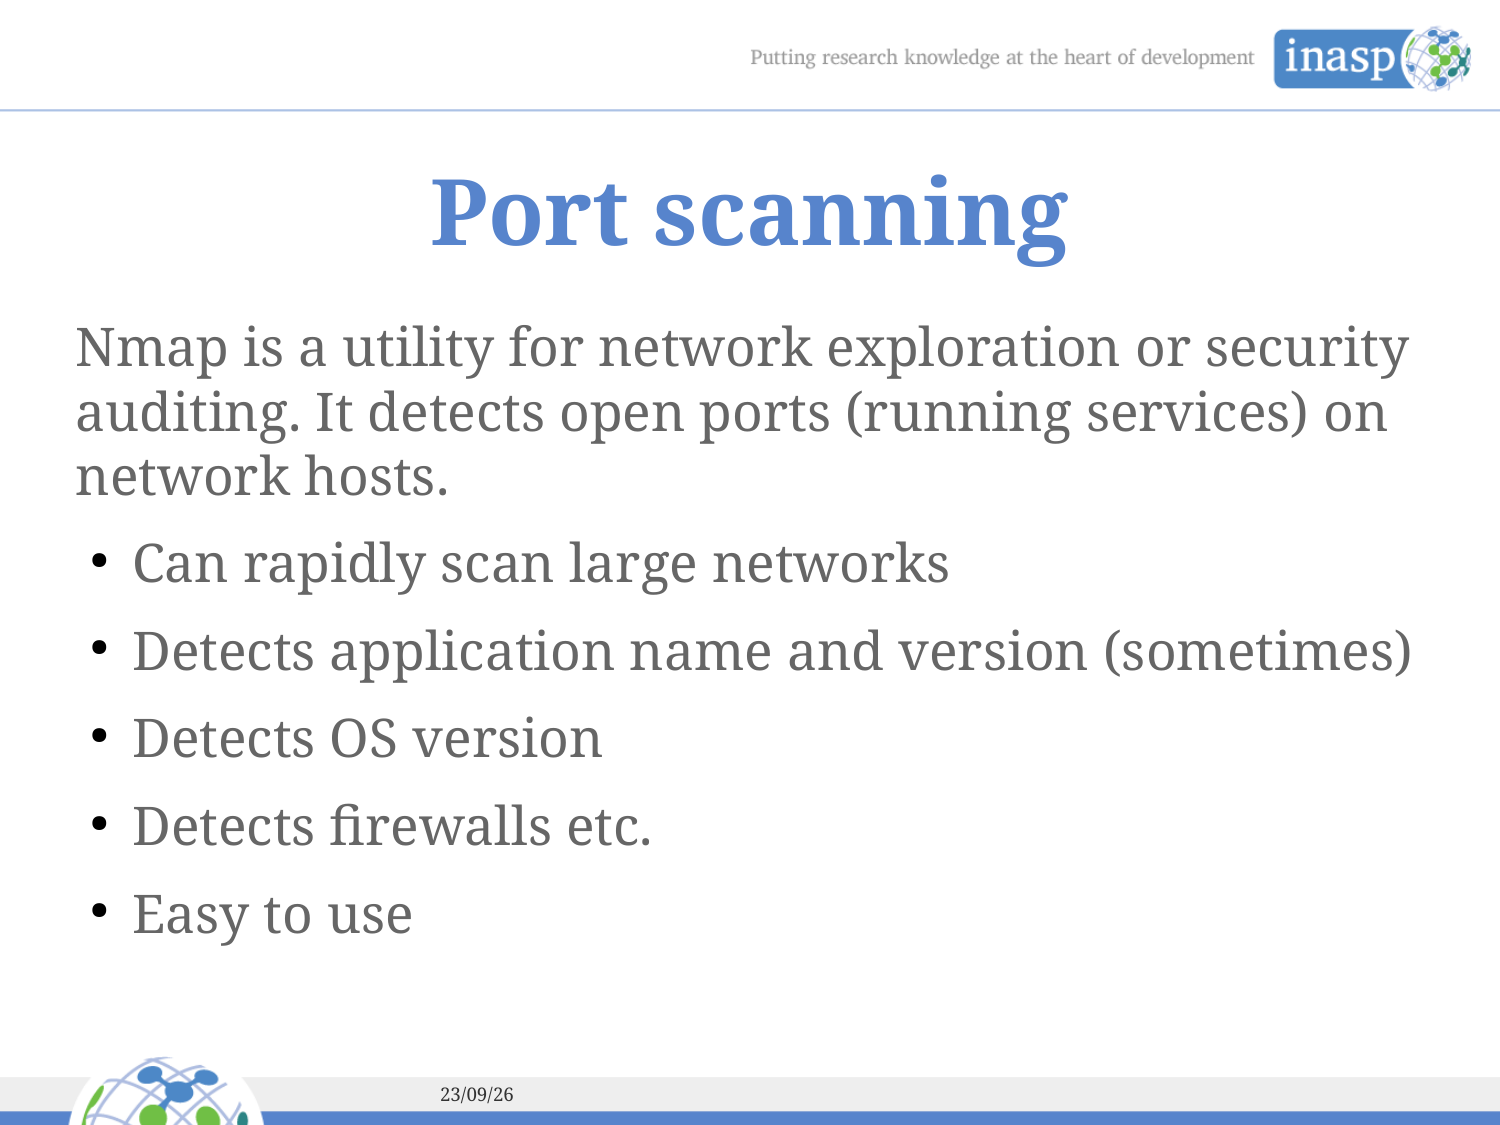

# Port scanning
Nmap is a utility for network exploration or security auditing. It detects open ports (running services) on network hosts.
Can rapidly scan large networks
Detects application name and version (sometimes)
Detects OS version
Detects firewalls etc.
Easy to use